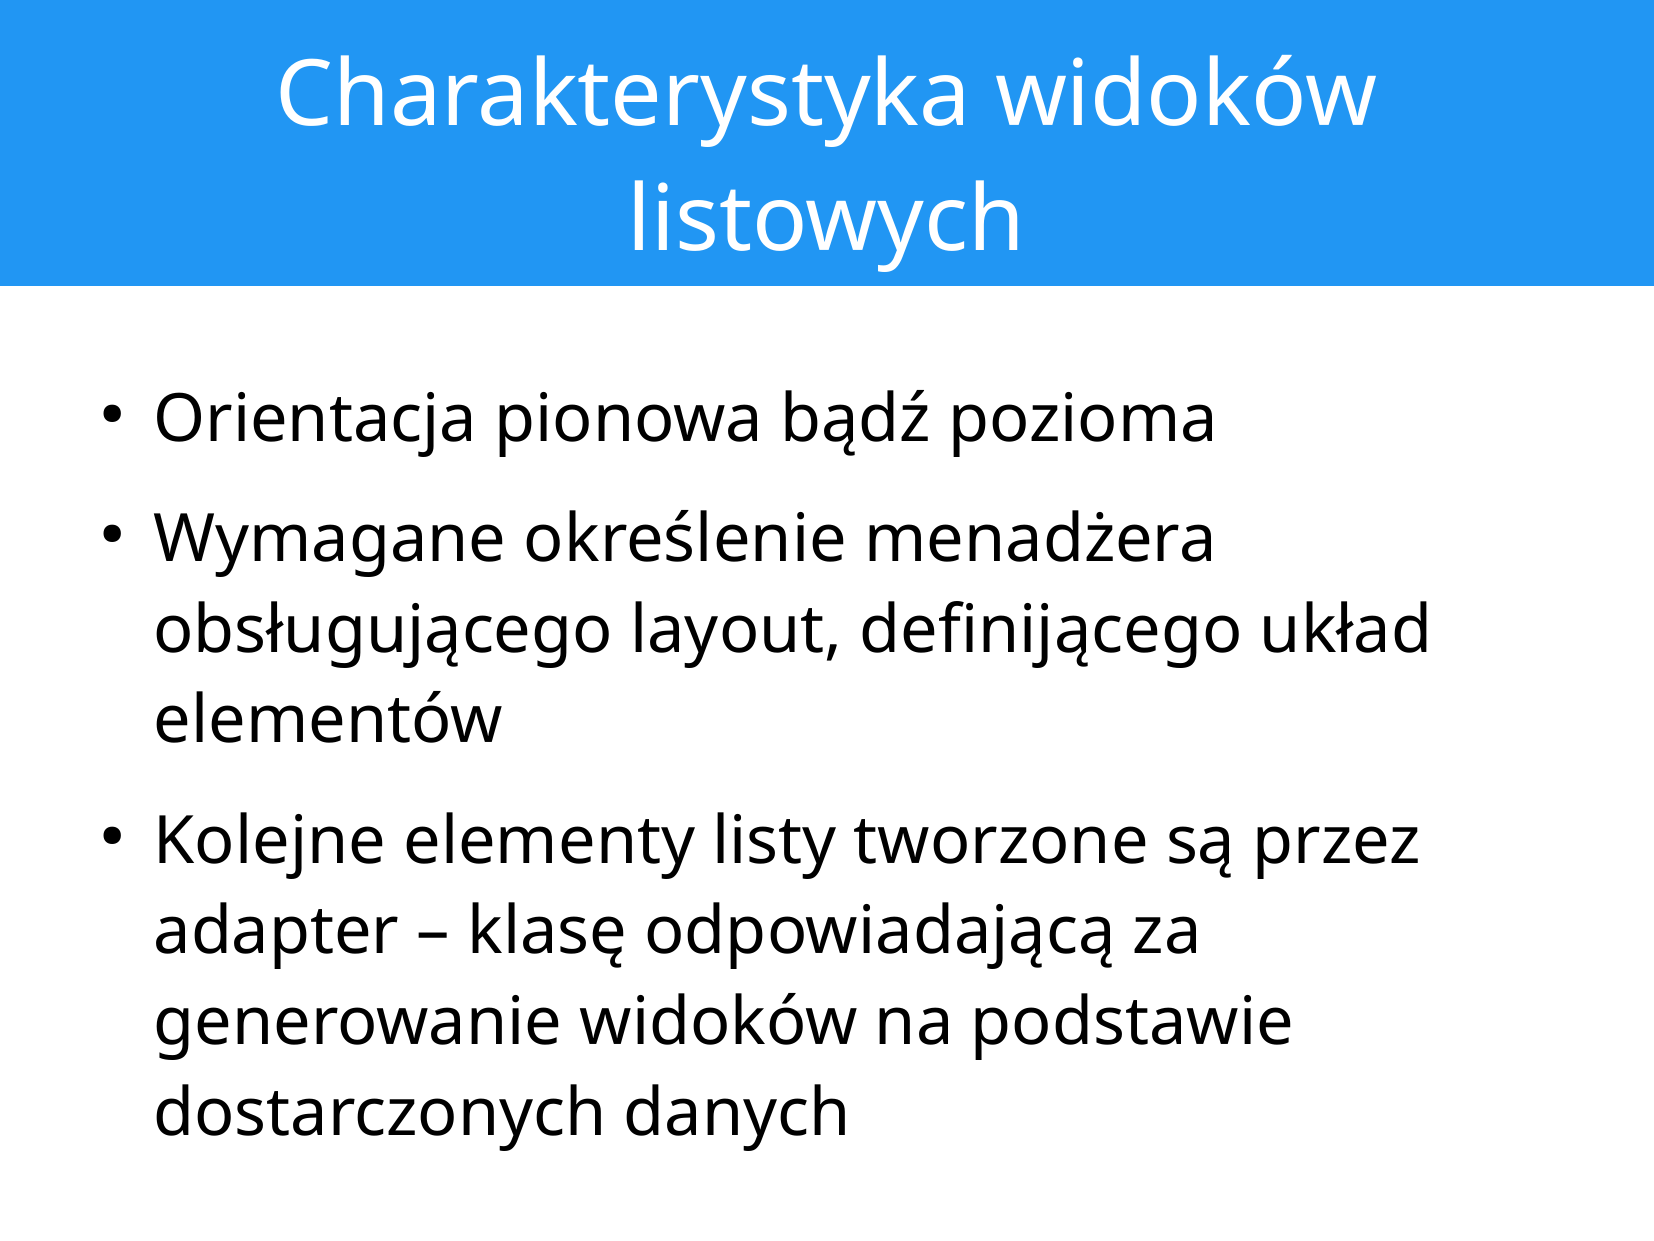

# Charakterystyka widoków listowych
Orientacja pionowa bądź pozioma
Wymagane określenie menadżera obsługującego layout, definijącego układ elementów
Kolejne elementy listy tworzone są przez adapter – klasę odpowiadającą za generowanie widoków na podstawie dostarczonych danych